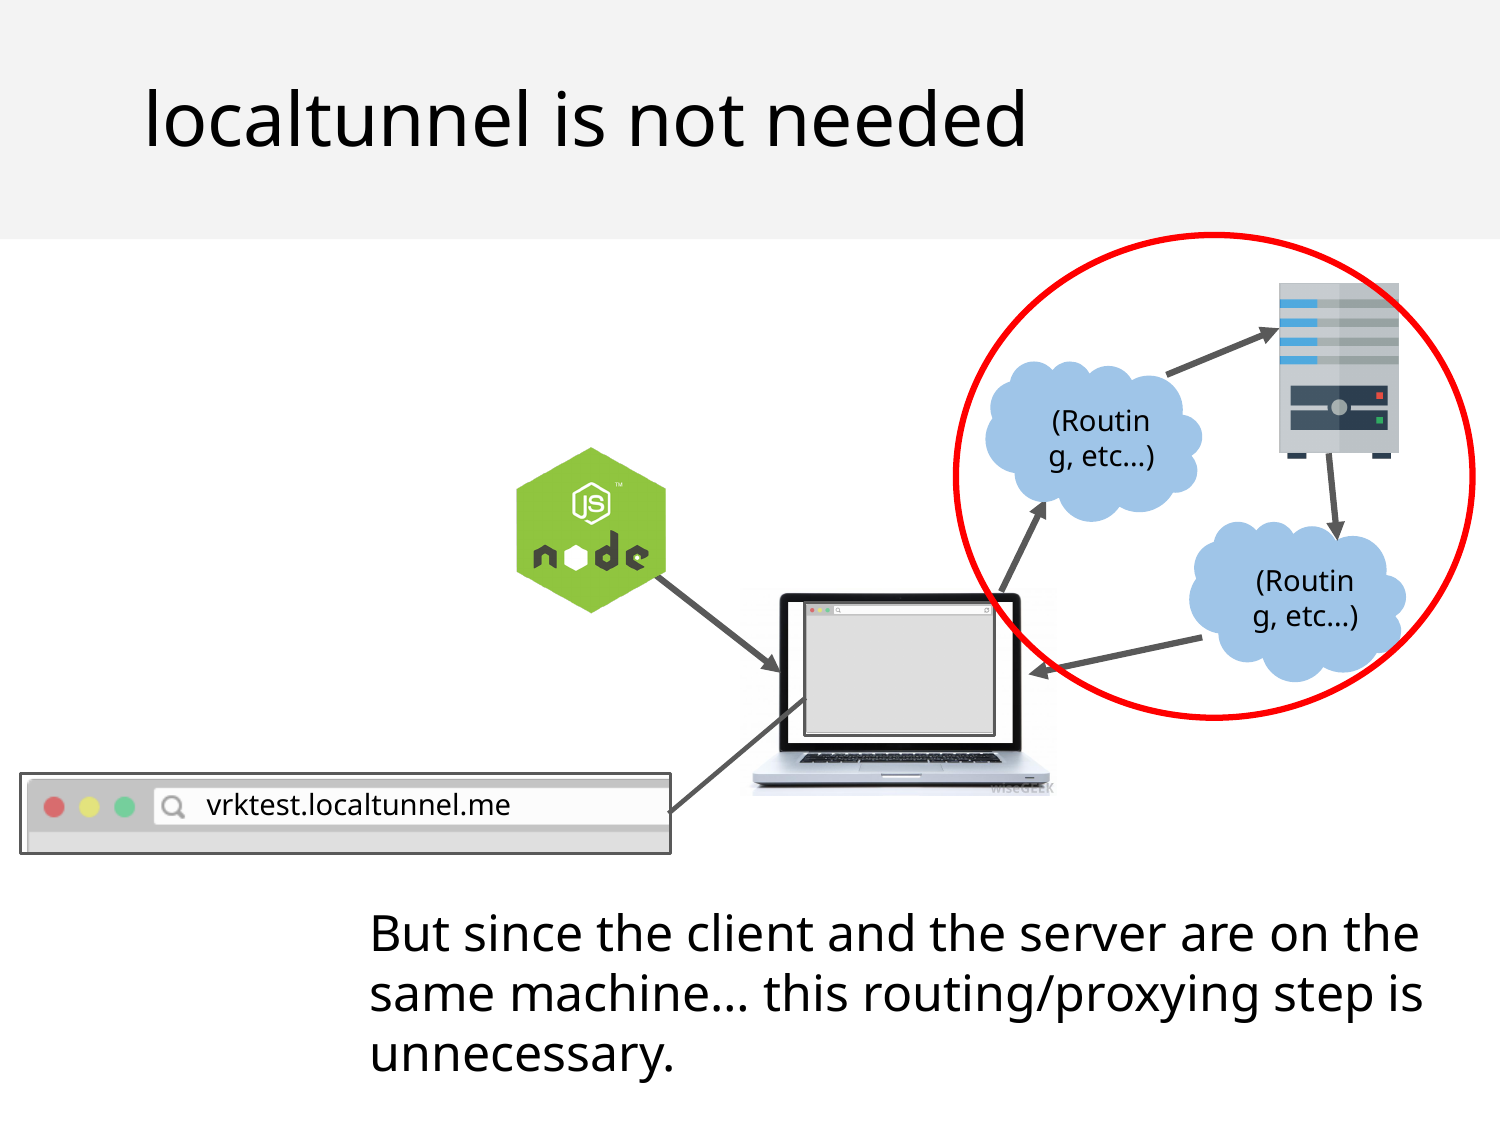

# localtunnel is not needed
(Routing, etc…)
(Routing, etc…)
vrktest.localtunnel.me
But since the client and the server are on the same machine… this routing/proxying step is unnecessary.